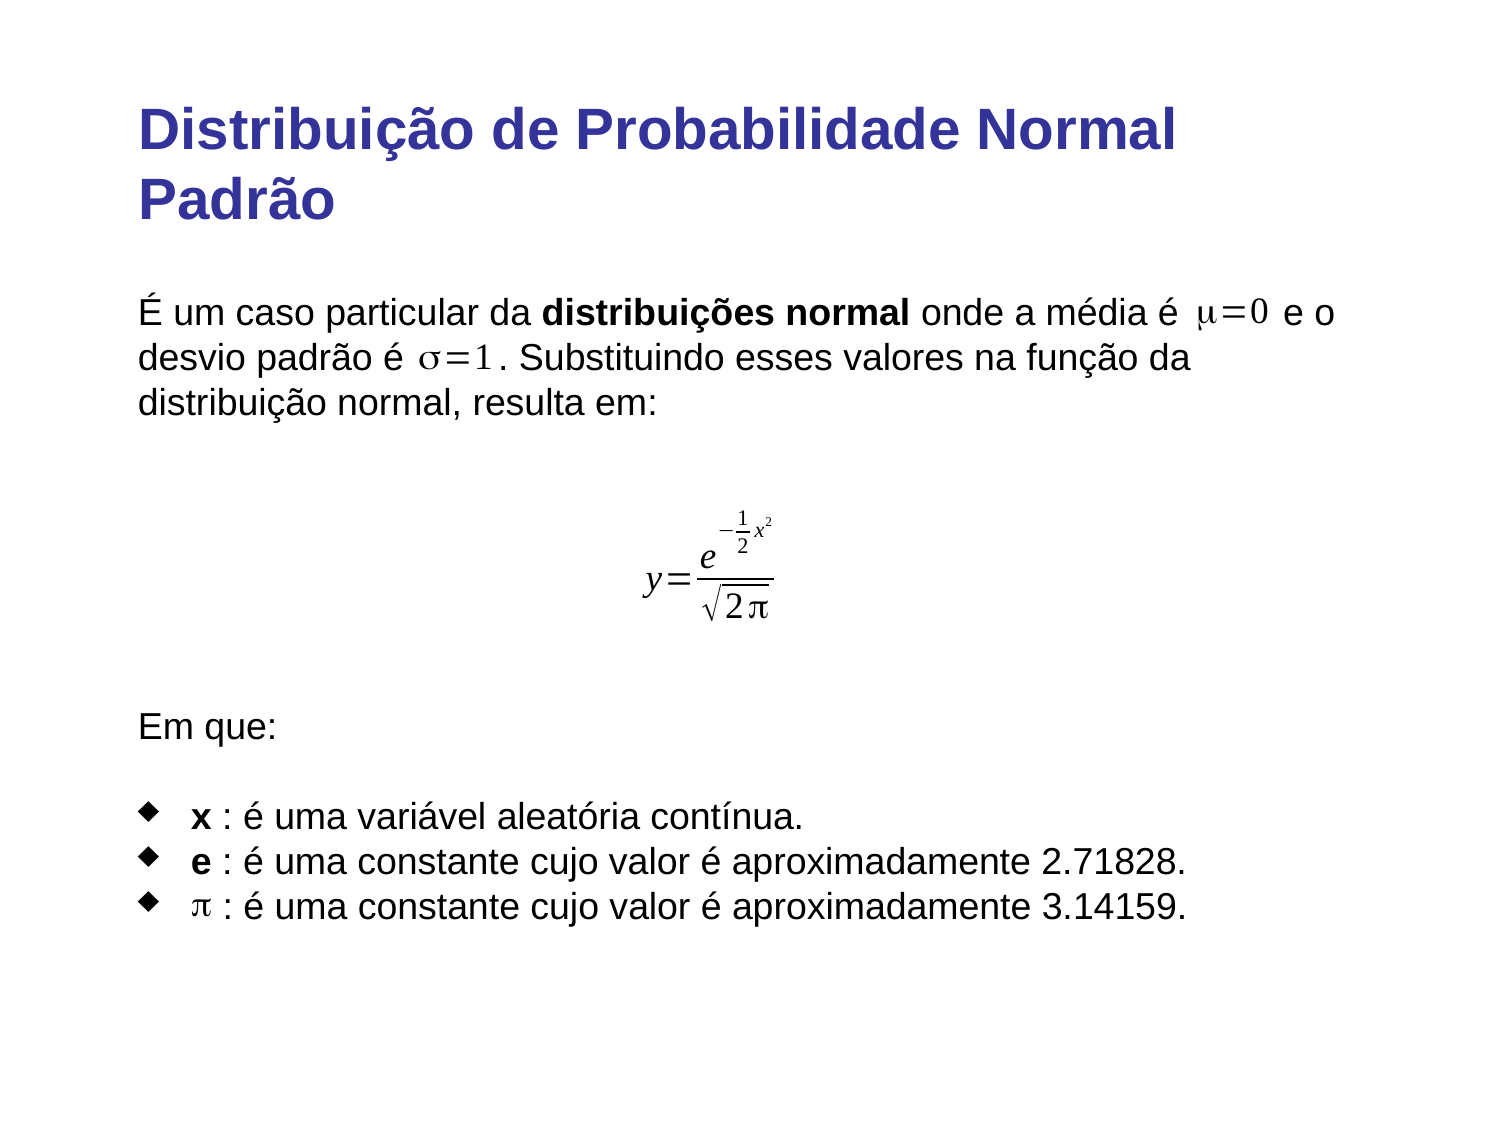

Distribuição de Probabilidade Normal Padrão
É um caso particular da distribuições normal onde a média é e o desvio padrão é . Substituindo esses valores na função da distribuição normal, resulta em:
Em que:
 x : é uma variável aleatória contínua.
 e : é uma constante cujo valor é aproximadamente 2.71828.
 : é uma constante cujo valor é aproximadamente 3.14159.